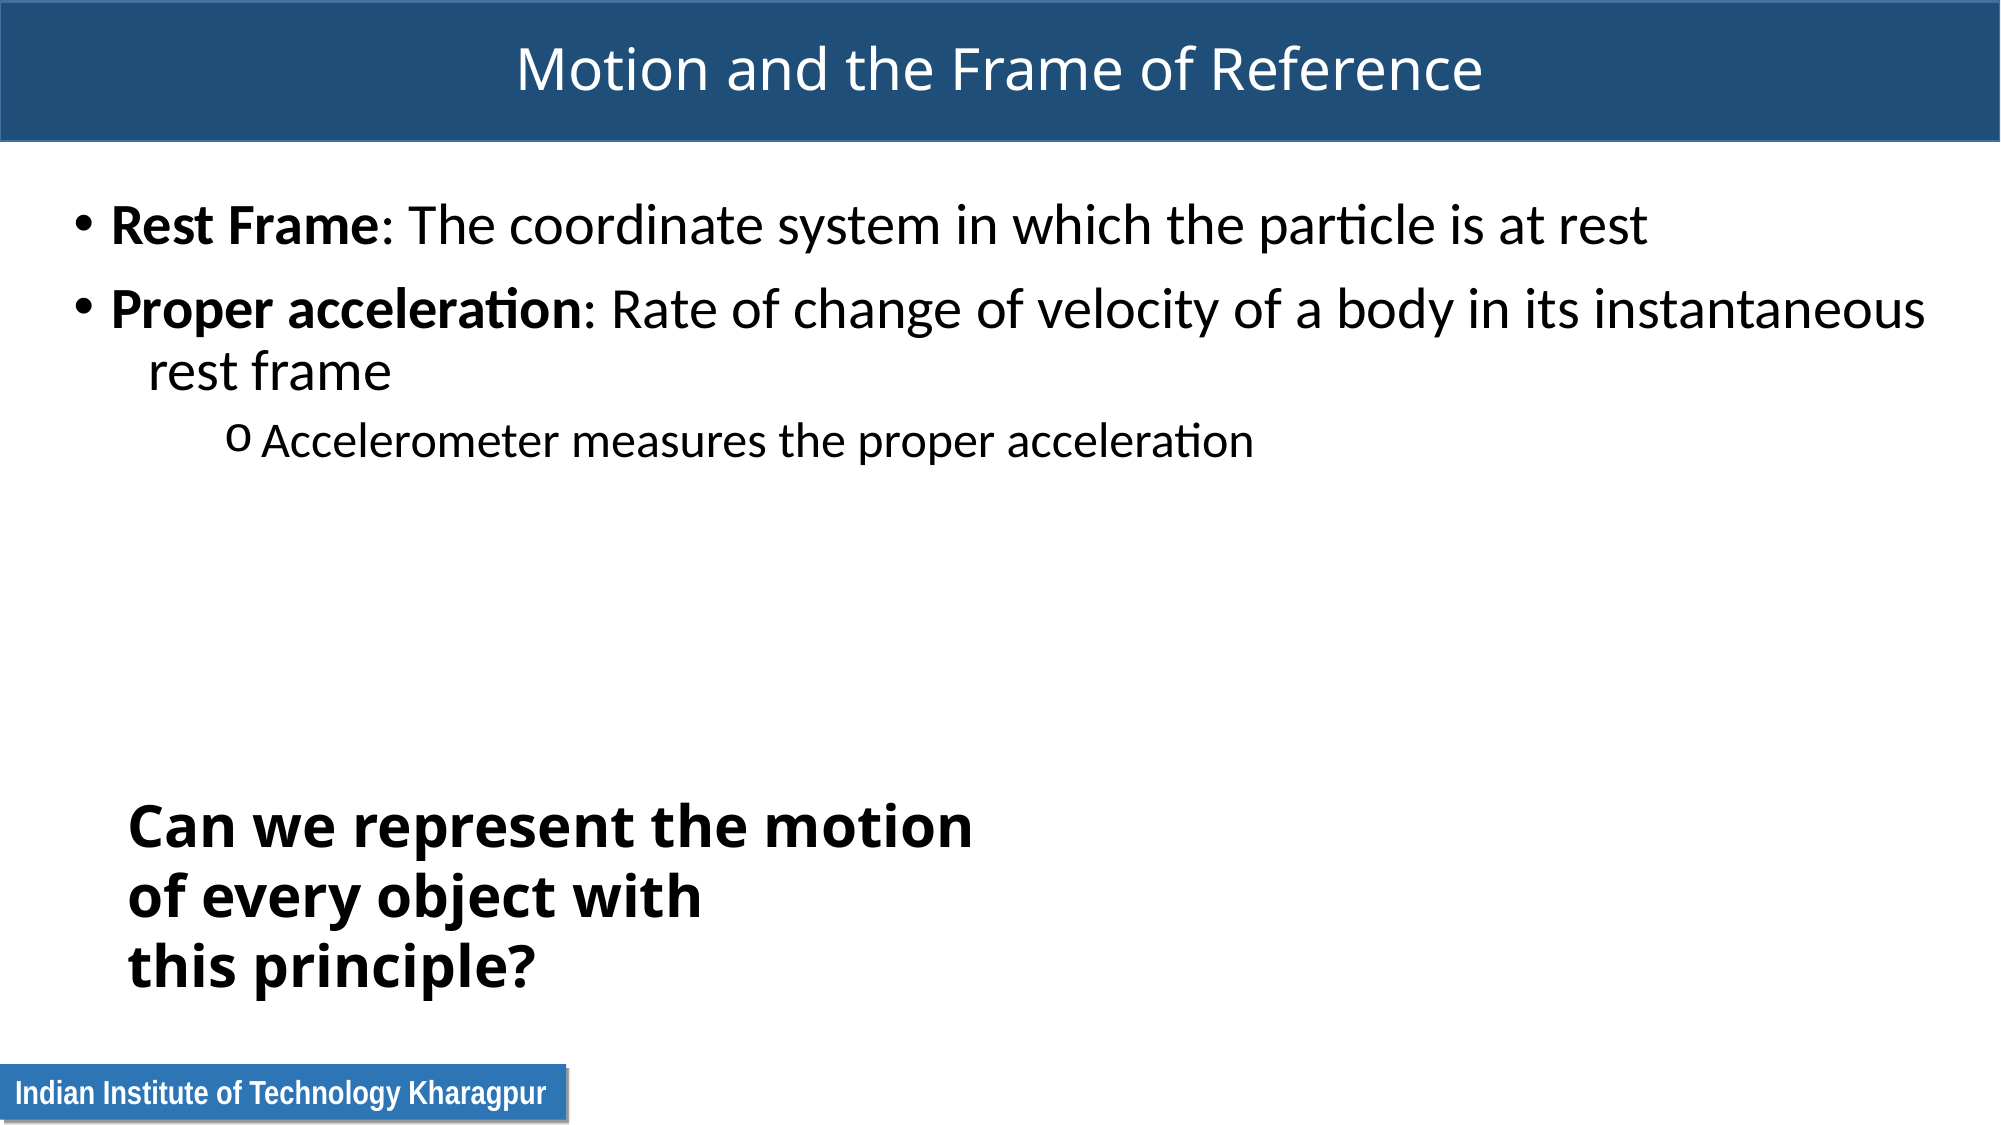

Motion and the Frame of Reference
# Rest Frame: The coordinate system in which the particle is at rest
Proper acceleration: Rate of change of velocity of a body in its instantaneous rest frame
Accelerometer measures the proper acceleration
Can we represent the motion of every object with this principle?